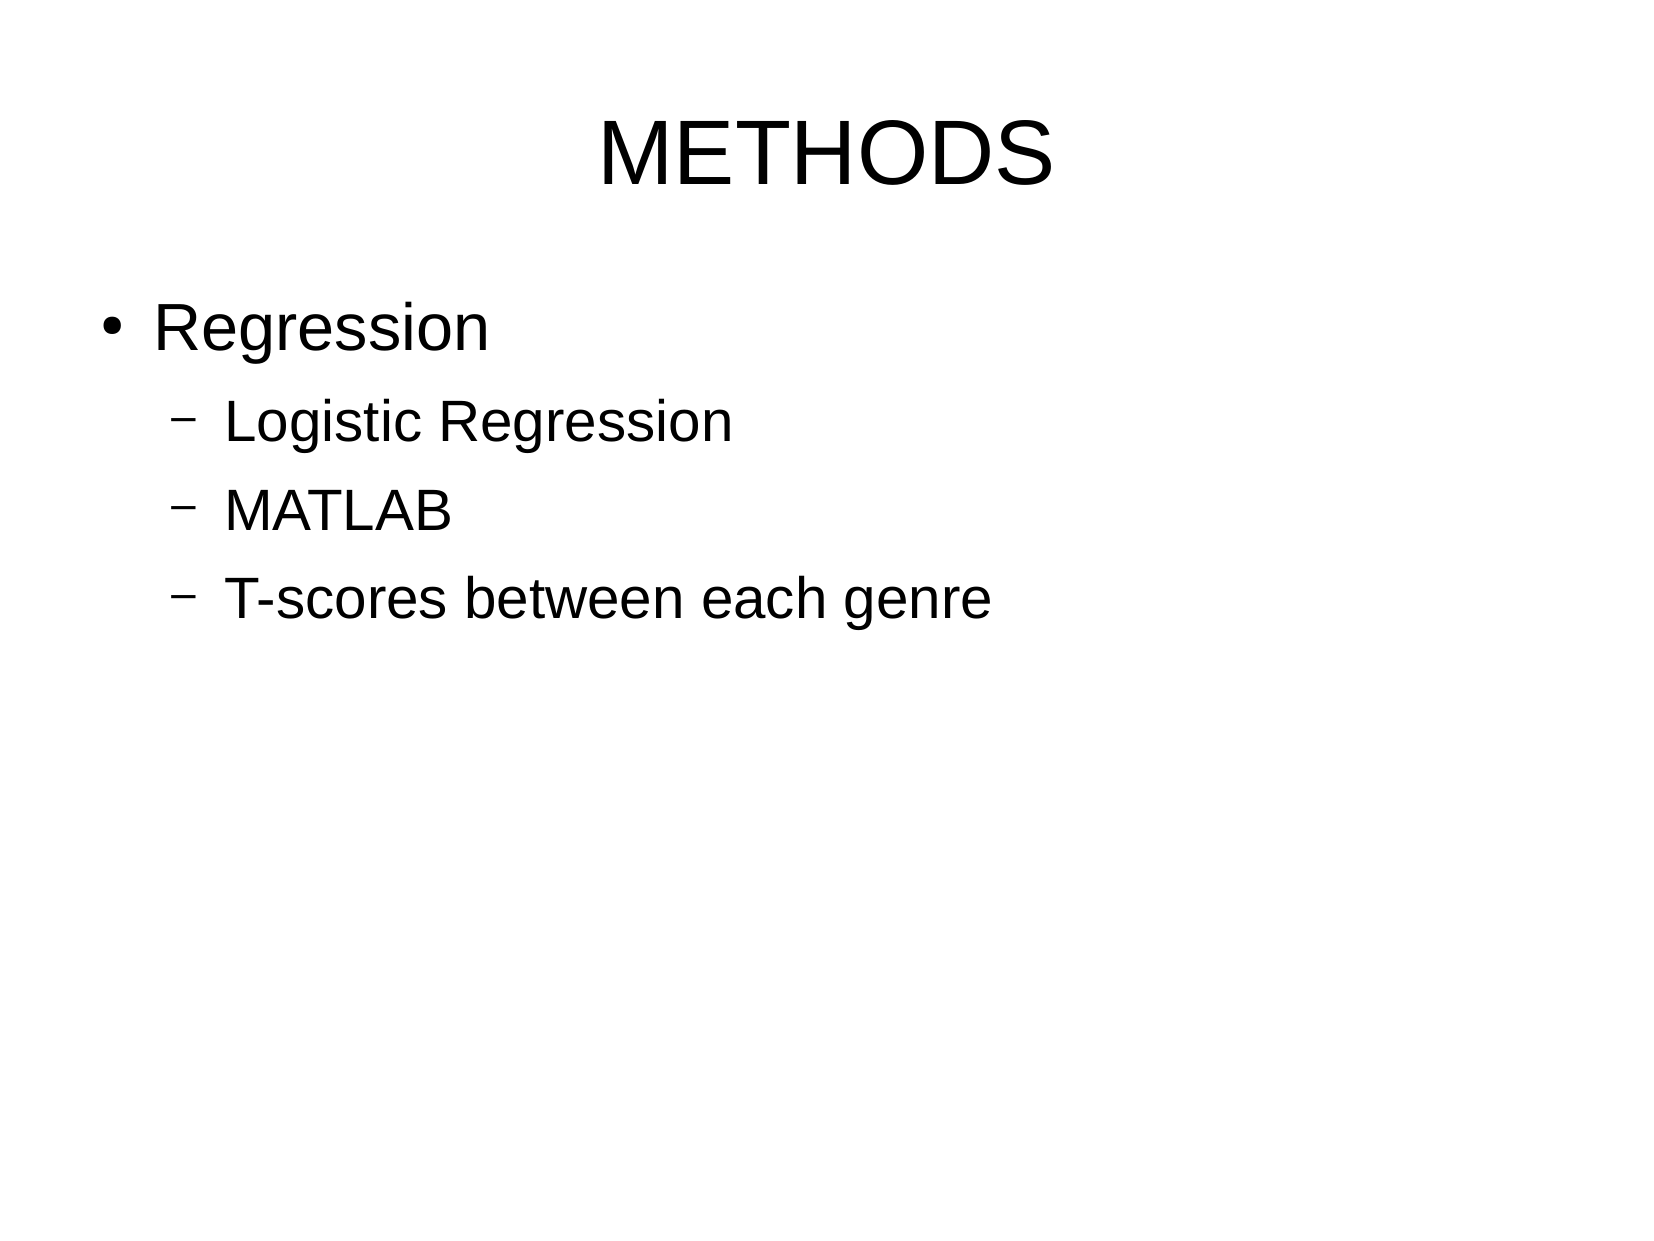

# METHODS
Regression
Logistic Regression
MATLAB
T-scores between each genre